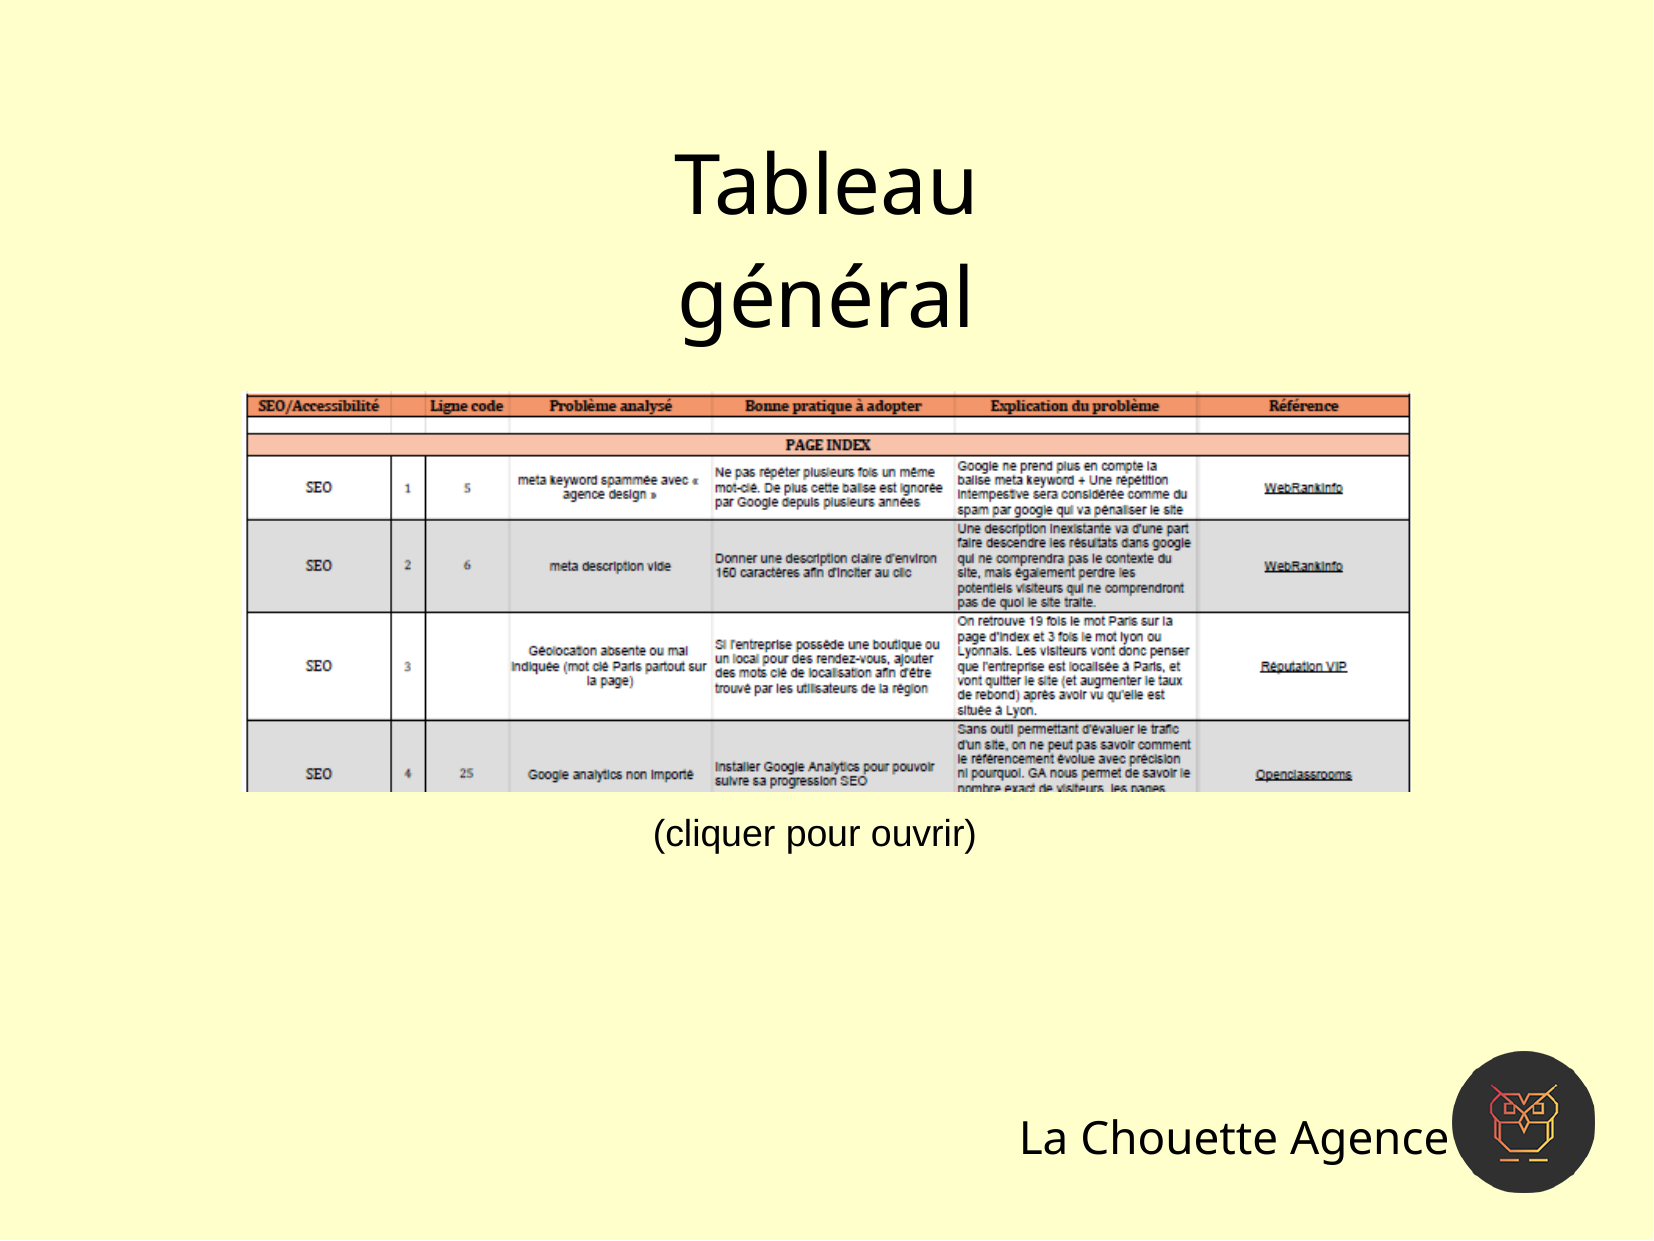

Tableau général
(cliquer pour ouvrir)
La Chouette Agence